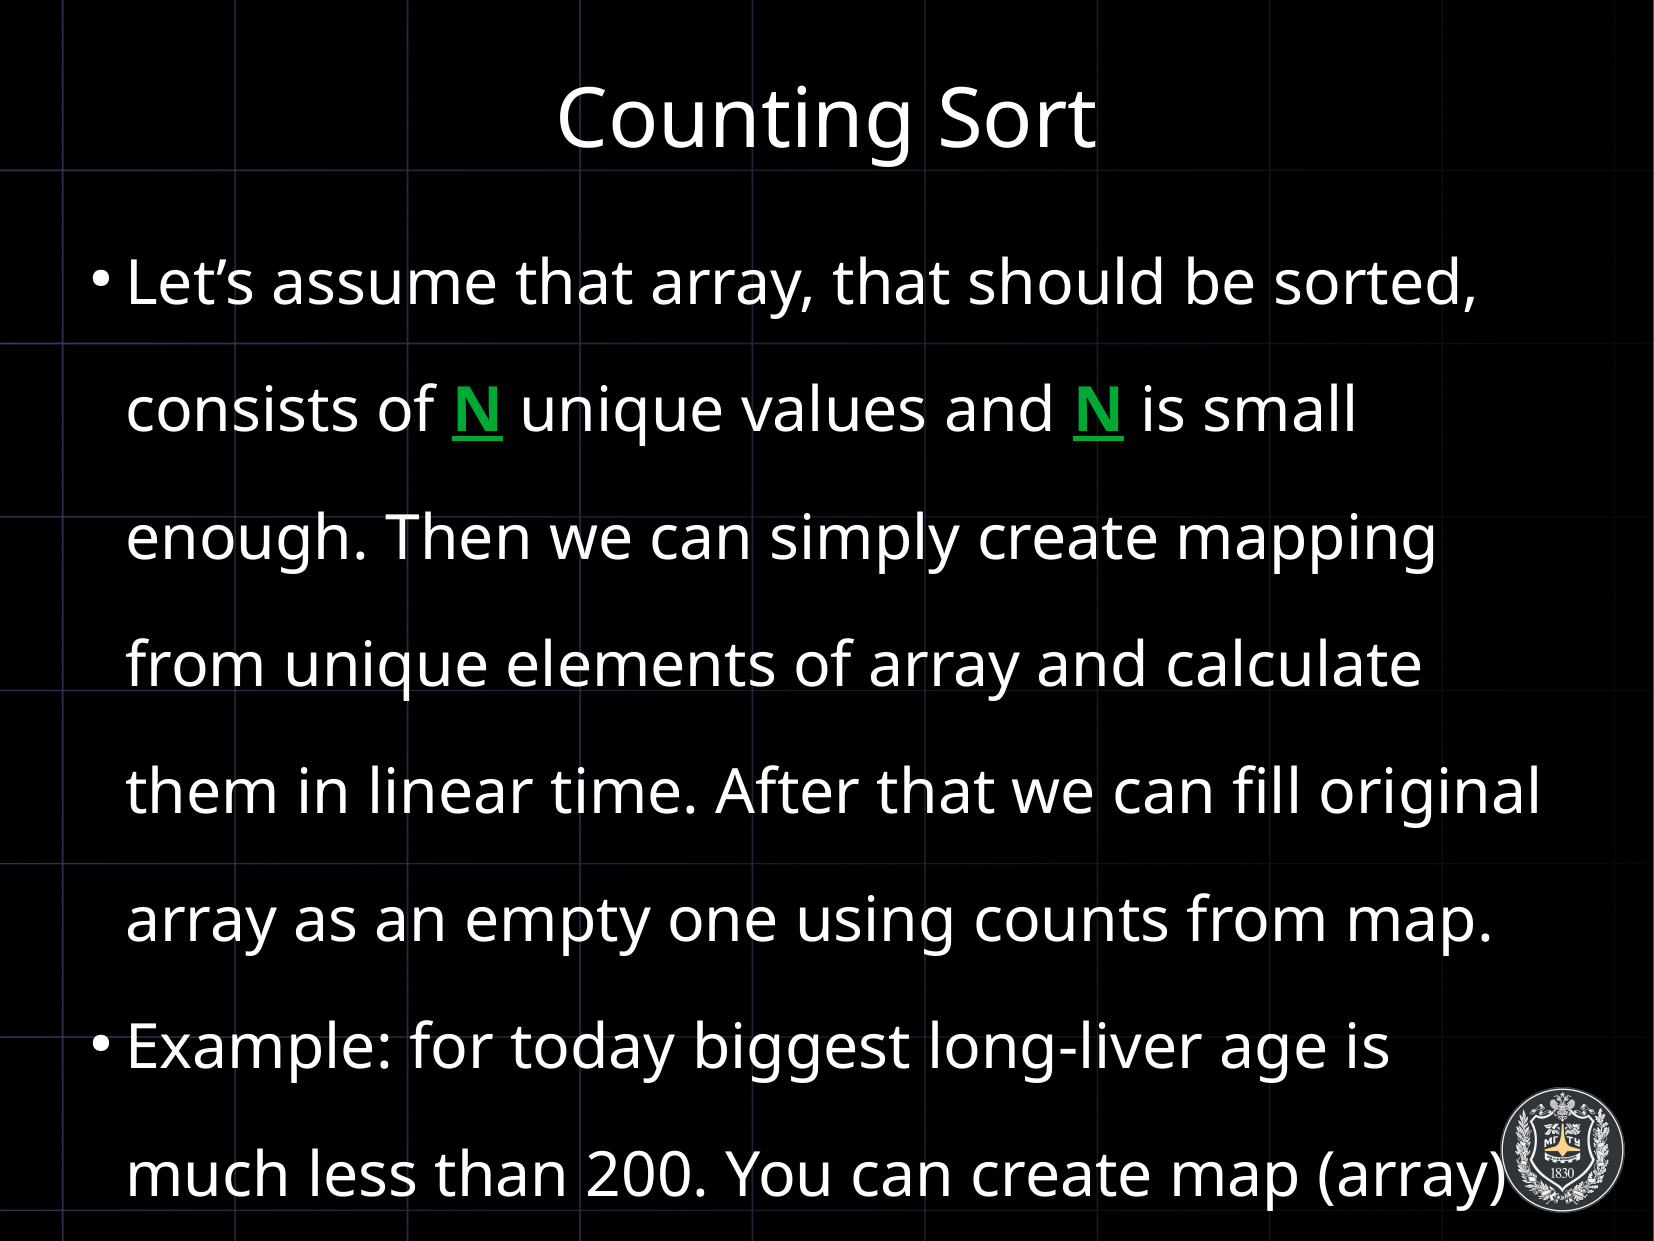

# Counting Sort
Let’s assume that array, that should be sorted, consists of N unique values and N is small enough. Then we can simply create mapping from unique elements of array and calculate them in linear time. After that we can fill original array as an empty one using counts from map.
Example: for today biggest long-liver age is much less than 200. You can create map (array) of 200 elements with keys from 0 to 199 and fill its counts from non-sorted array of ages. Than you can fill it.